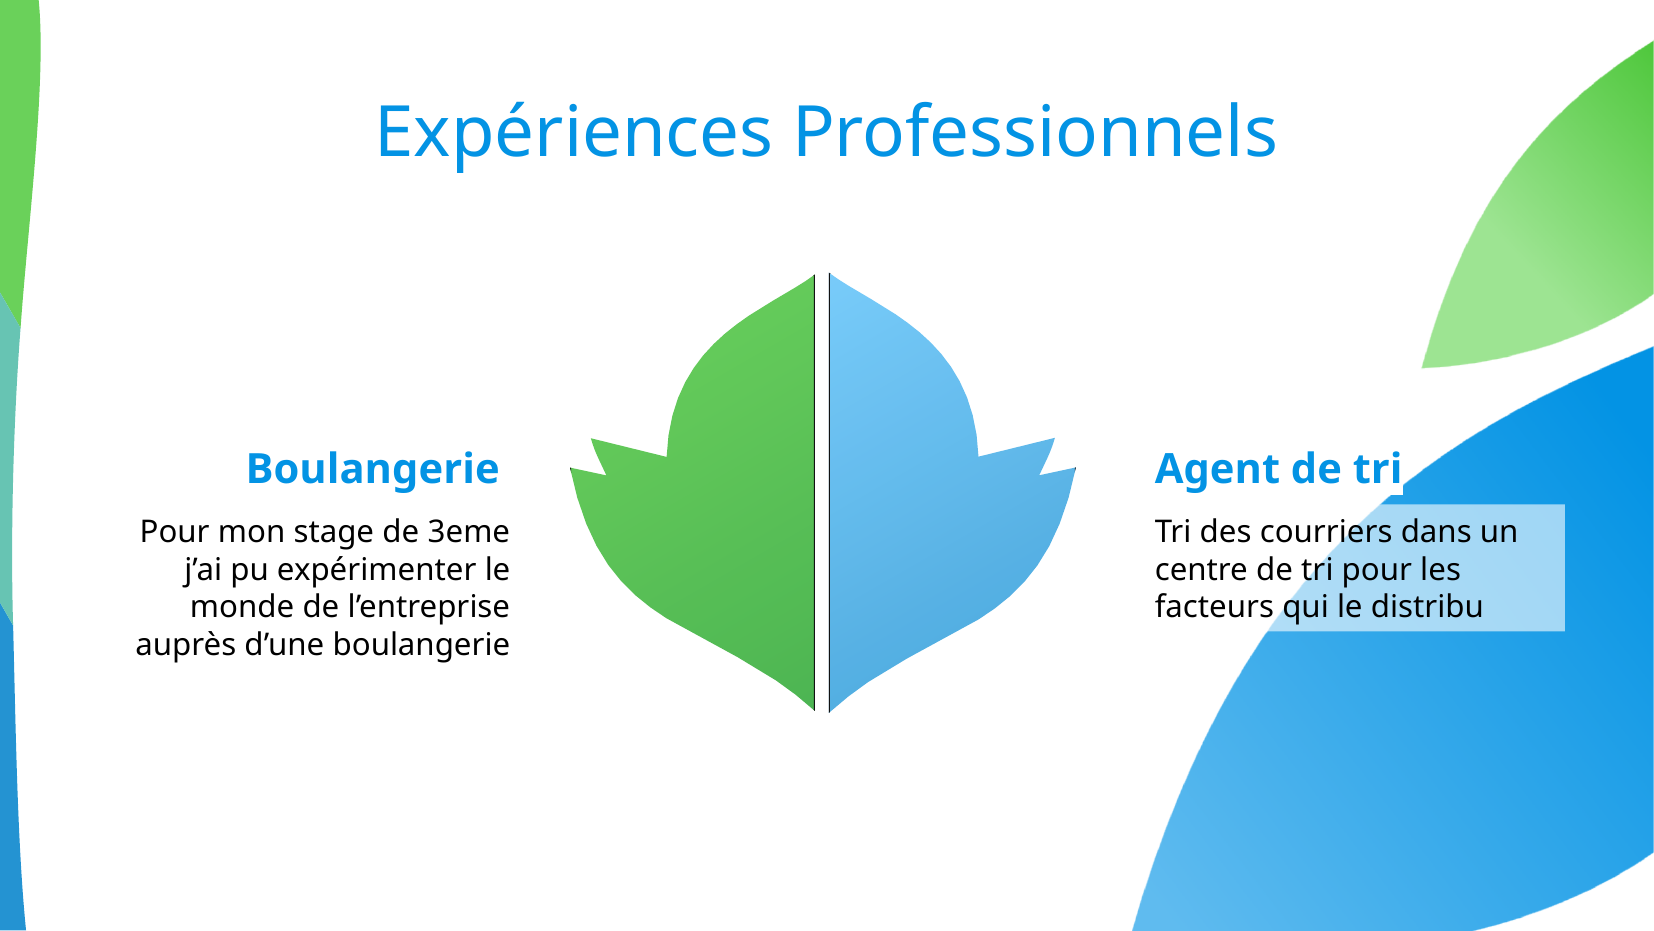

Expériences Professionnels
Boulangerie
Agent de tri
Pour mon stage de 3eme j’ai pu expérimenter le monde de l’entreprise auprès d’une boulangerie
Tri des courriers dans un centre de tri pour les facteurs qui le distribu